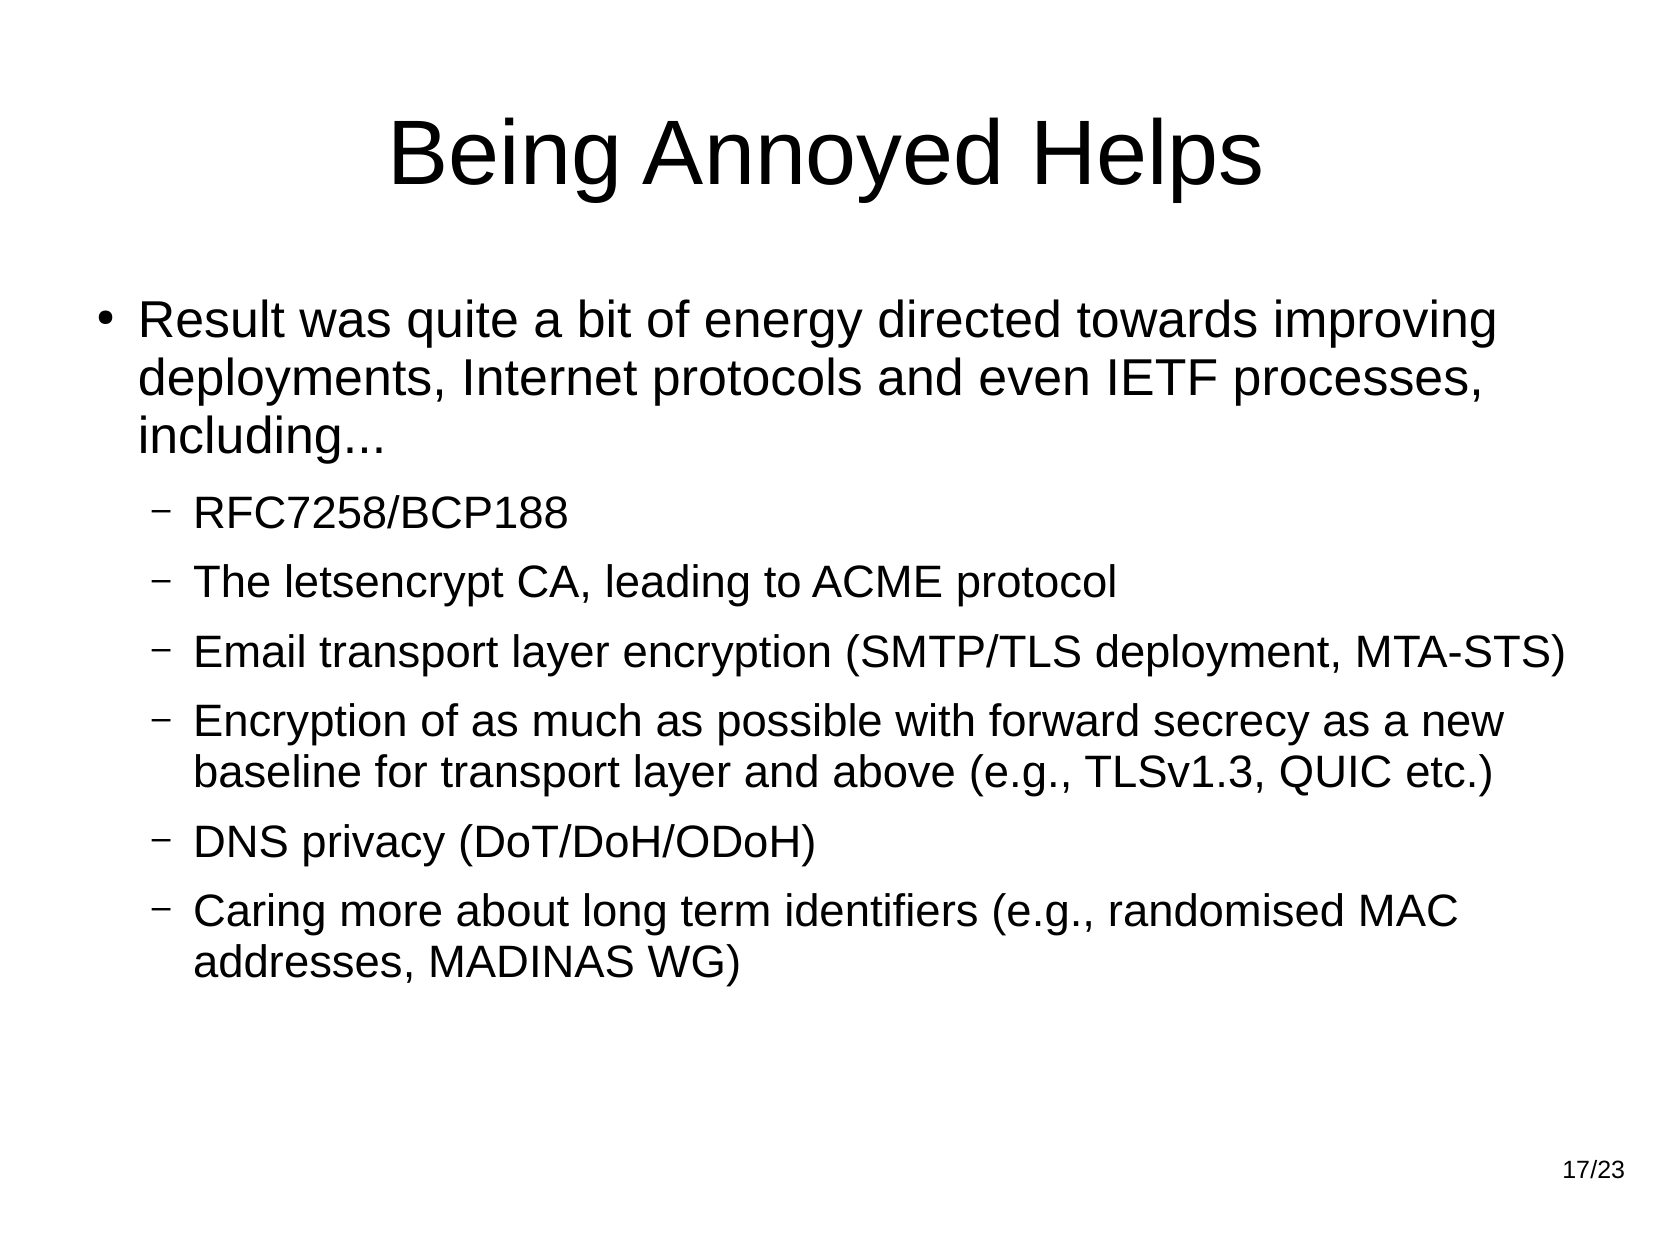

# Being Annoyed Helps
Result was quite a bit of energy directed towards improving deployments, Internet protocols and even IETF processes, including...
RFC7258/BCP188
The letsencrypt CA, leading to ACME protocol
Email transport layer encryption (SMTP/TLS deployment, MTA-STS)
Encryption of as much as possible with forward secrecy as a new baseline for transport layer and above (e.g., TLSv1.3, QUIC etc.)
DNS privacy (DoT/DoH/ODoH)
Caring more about long term identifiers (e.g., randomised MAC addresses, MADINAS WG)